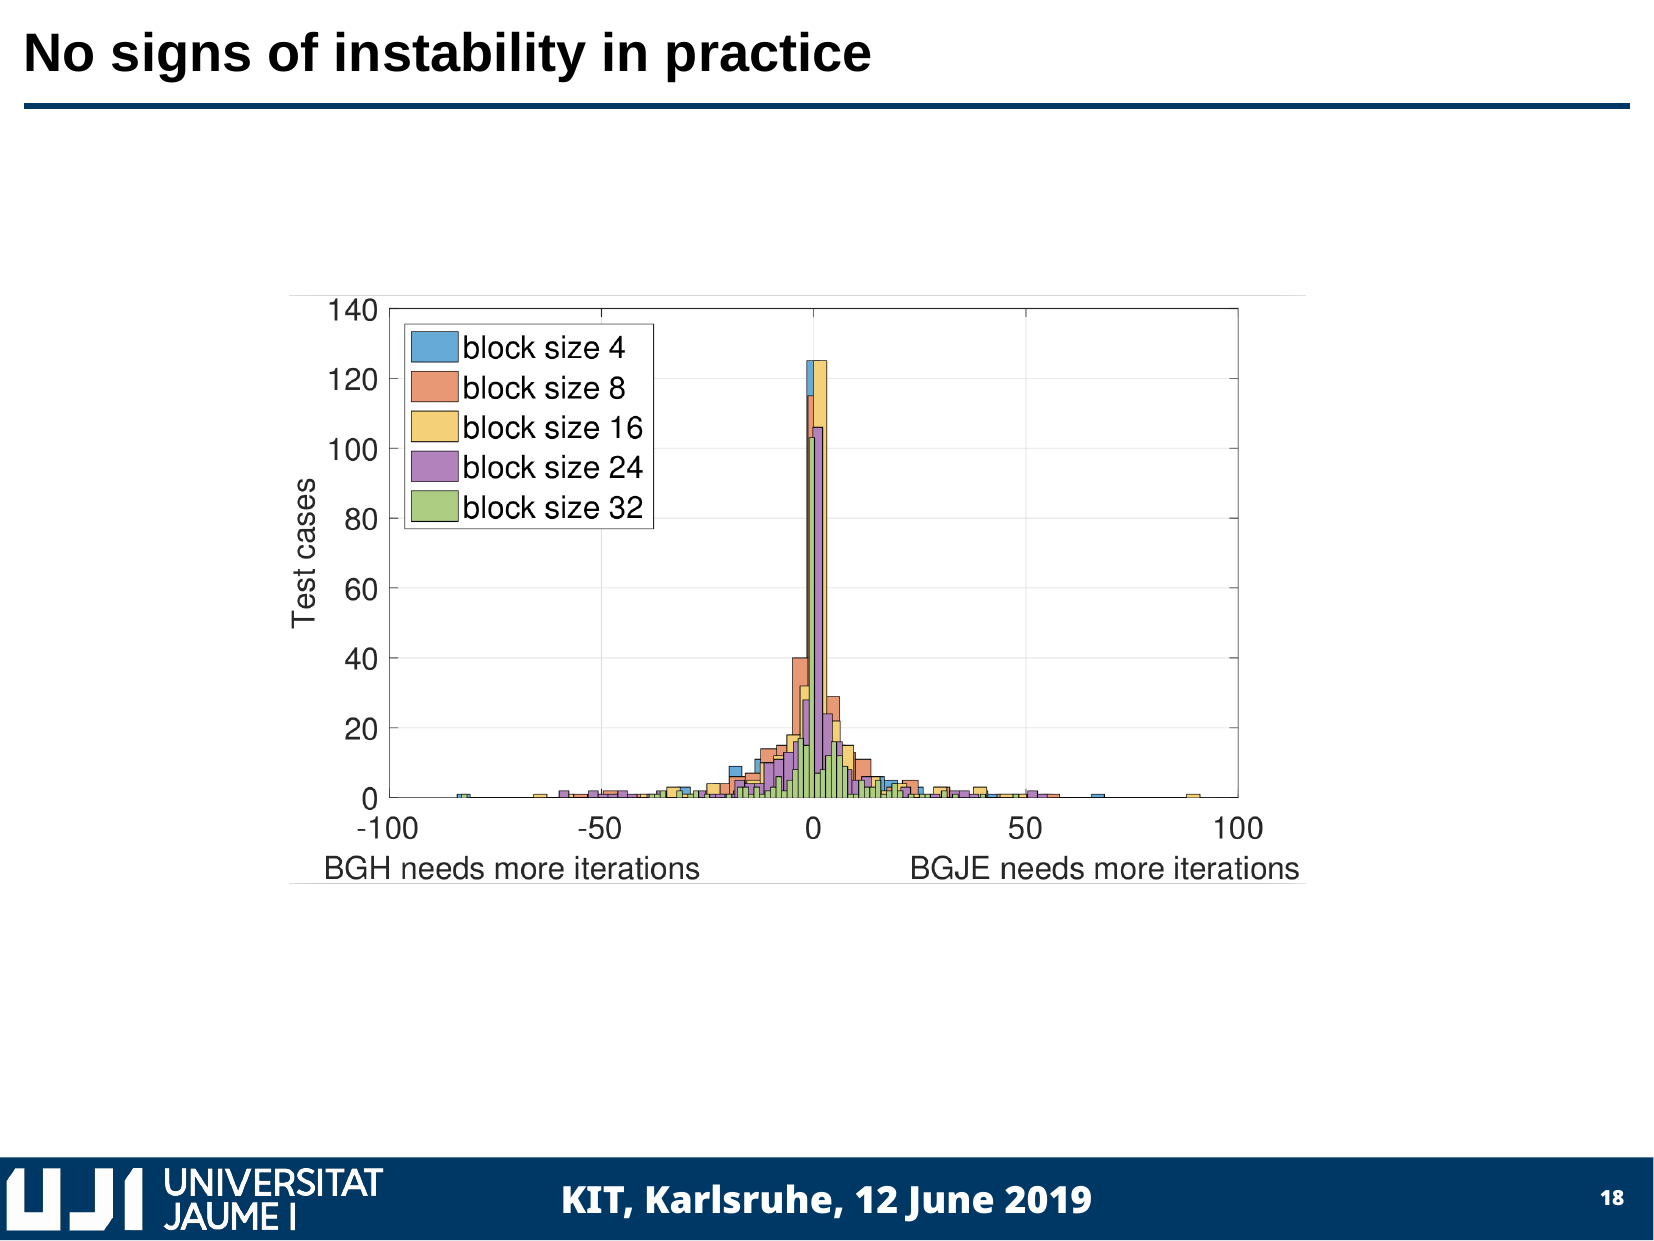

# No signs of instability in practice
KIT, Karlsruhe, 12 June 2019
18